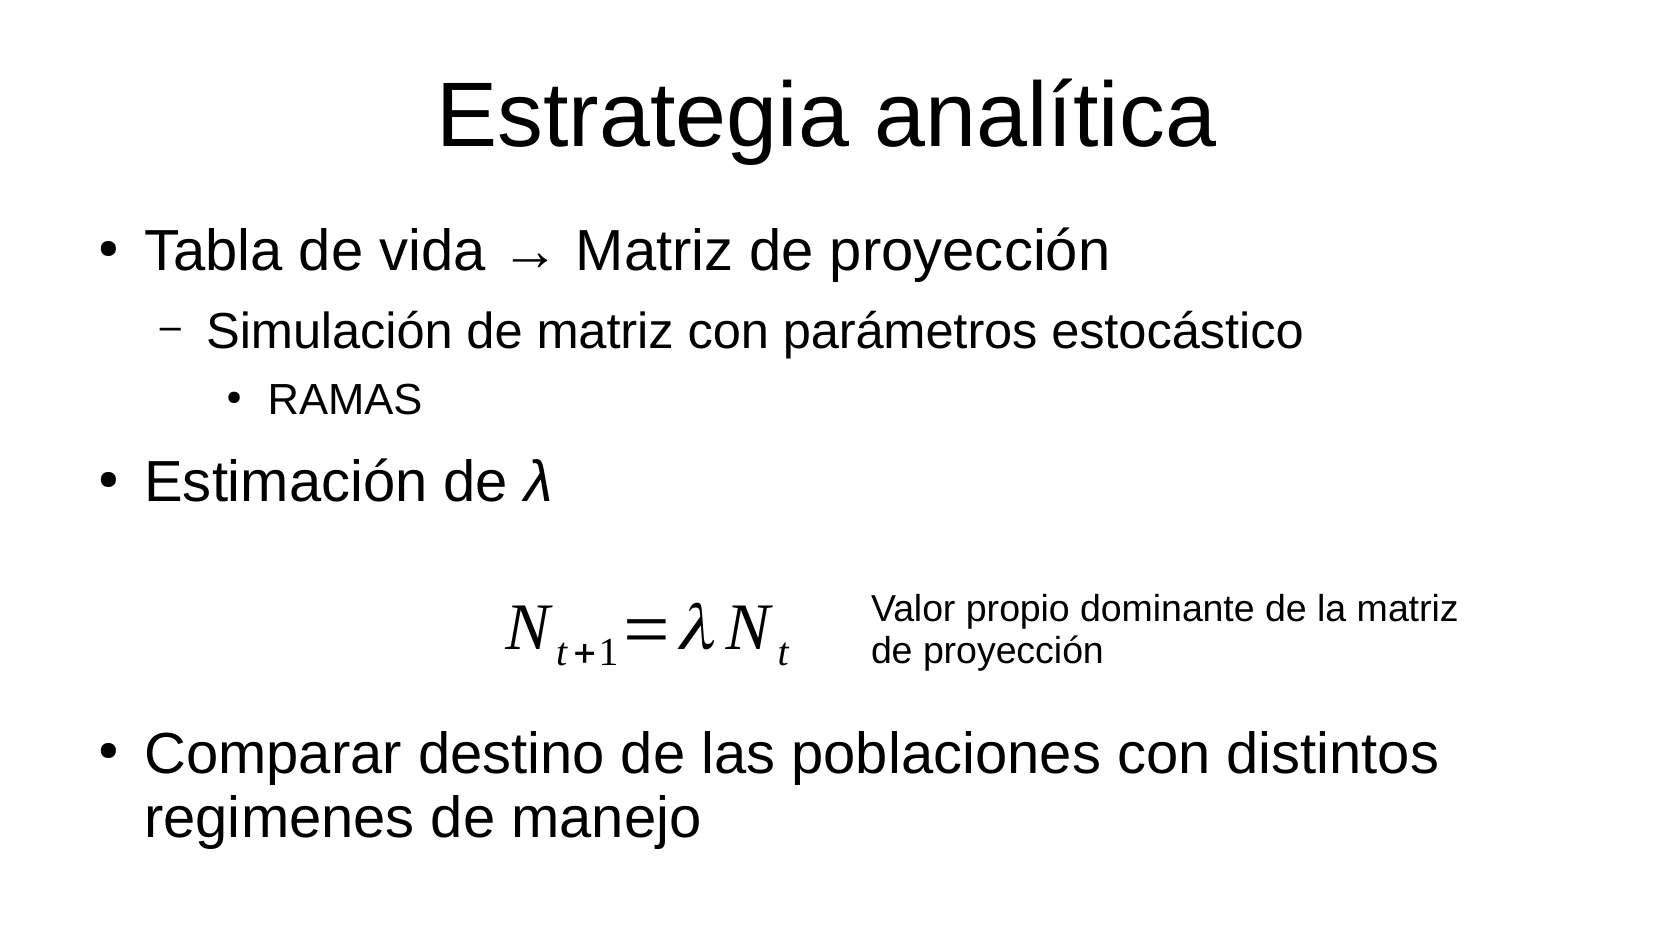

# Estrategia analítica
Tabla de vida → Matriz de proyección
Simulación de matriz con parámetros estocástico
RAMAS
Estimación de λ
Comparar destino de las poblaciones con distintos regimenes de manejo
Valor propio dominante de la matriz de proyección